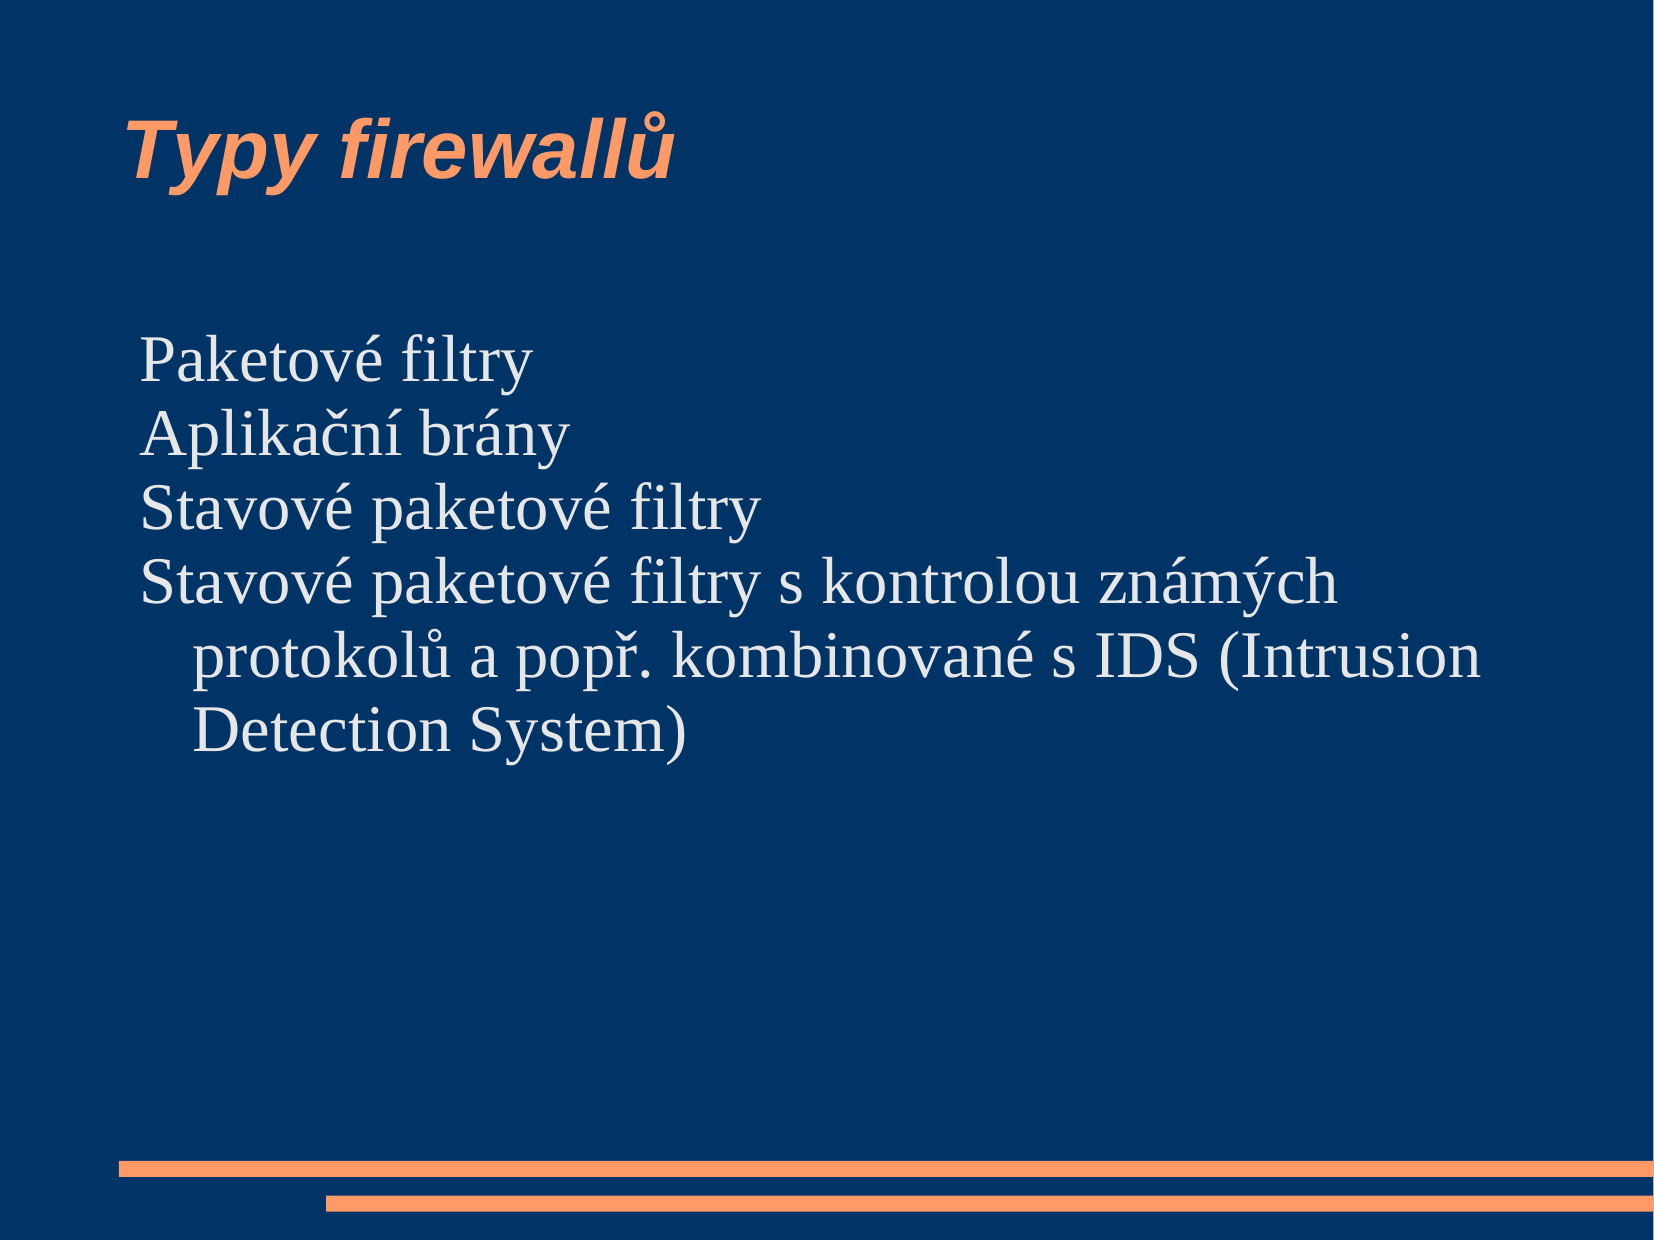

# Typy firewallů
Paketové filtry
Aplikační brány
Stavové paketové filtry
Stavové paketové filtry s kontrolou známých protokolů a popř. kombinované s IDS (Intrusion Detection System)